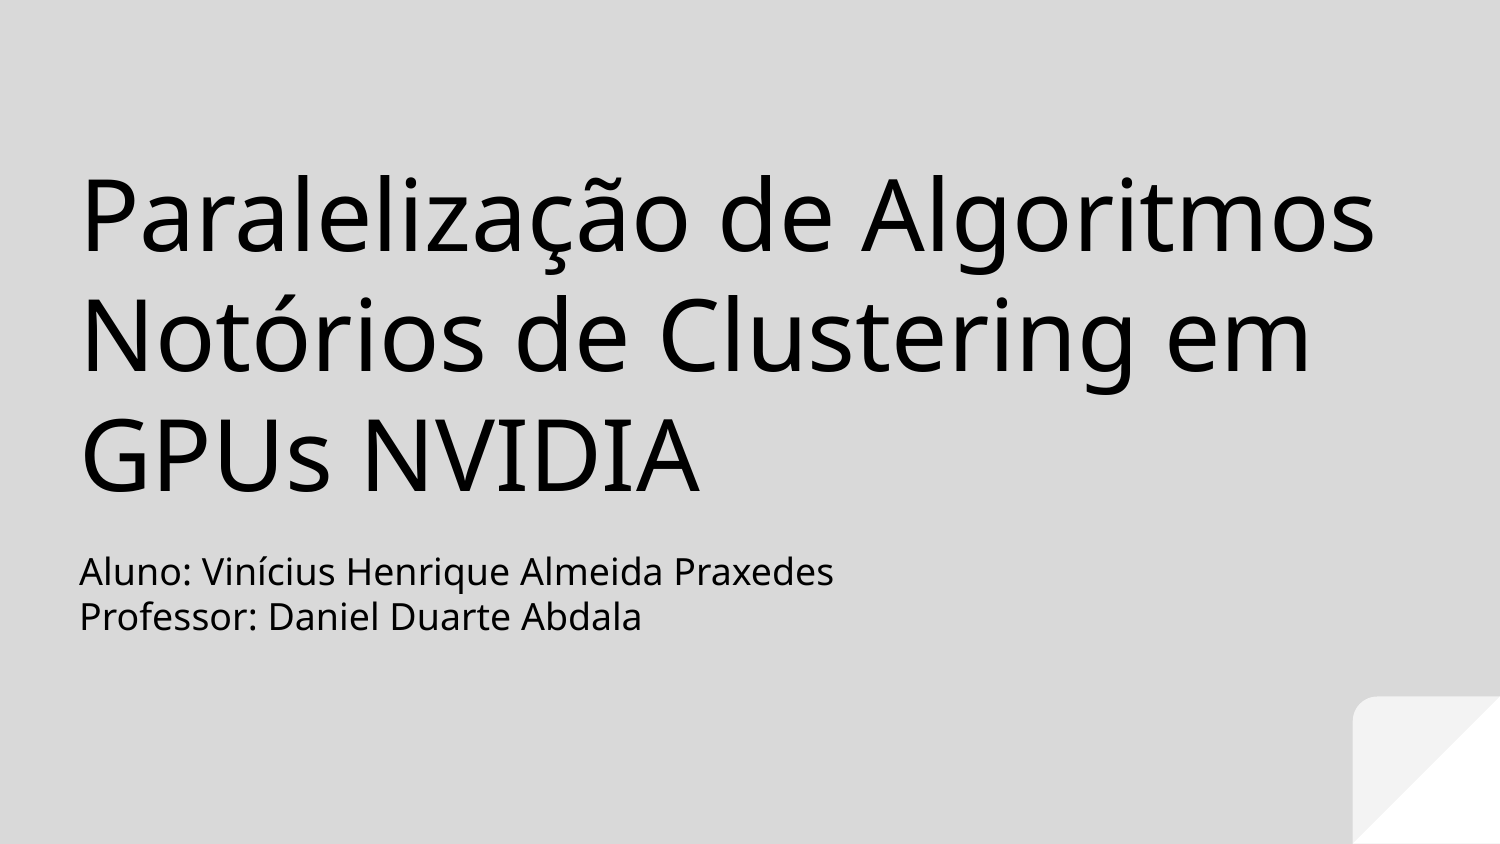

# Paralelização de Algoritmos Notórios de Clustering em GPUs NVIDIA
Aluno: Vinícius Henrique Almeida Praxedes
Professor: Daniel Duarte Abdala